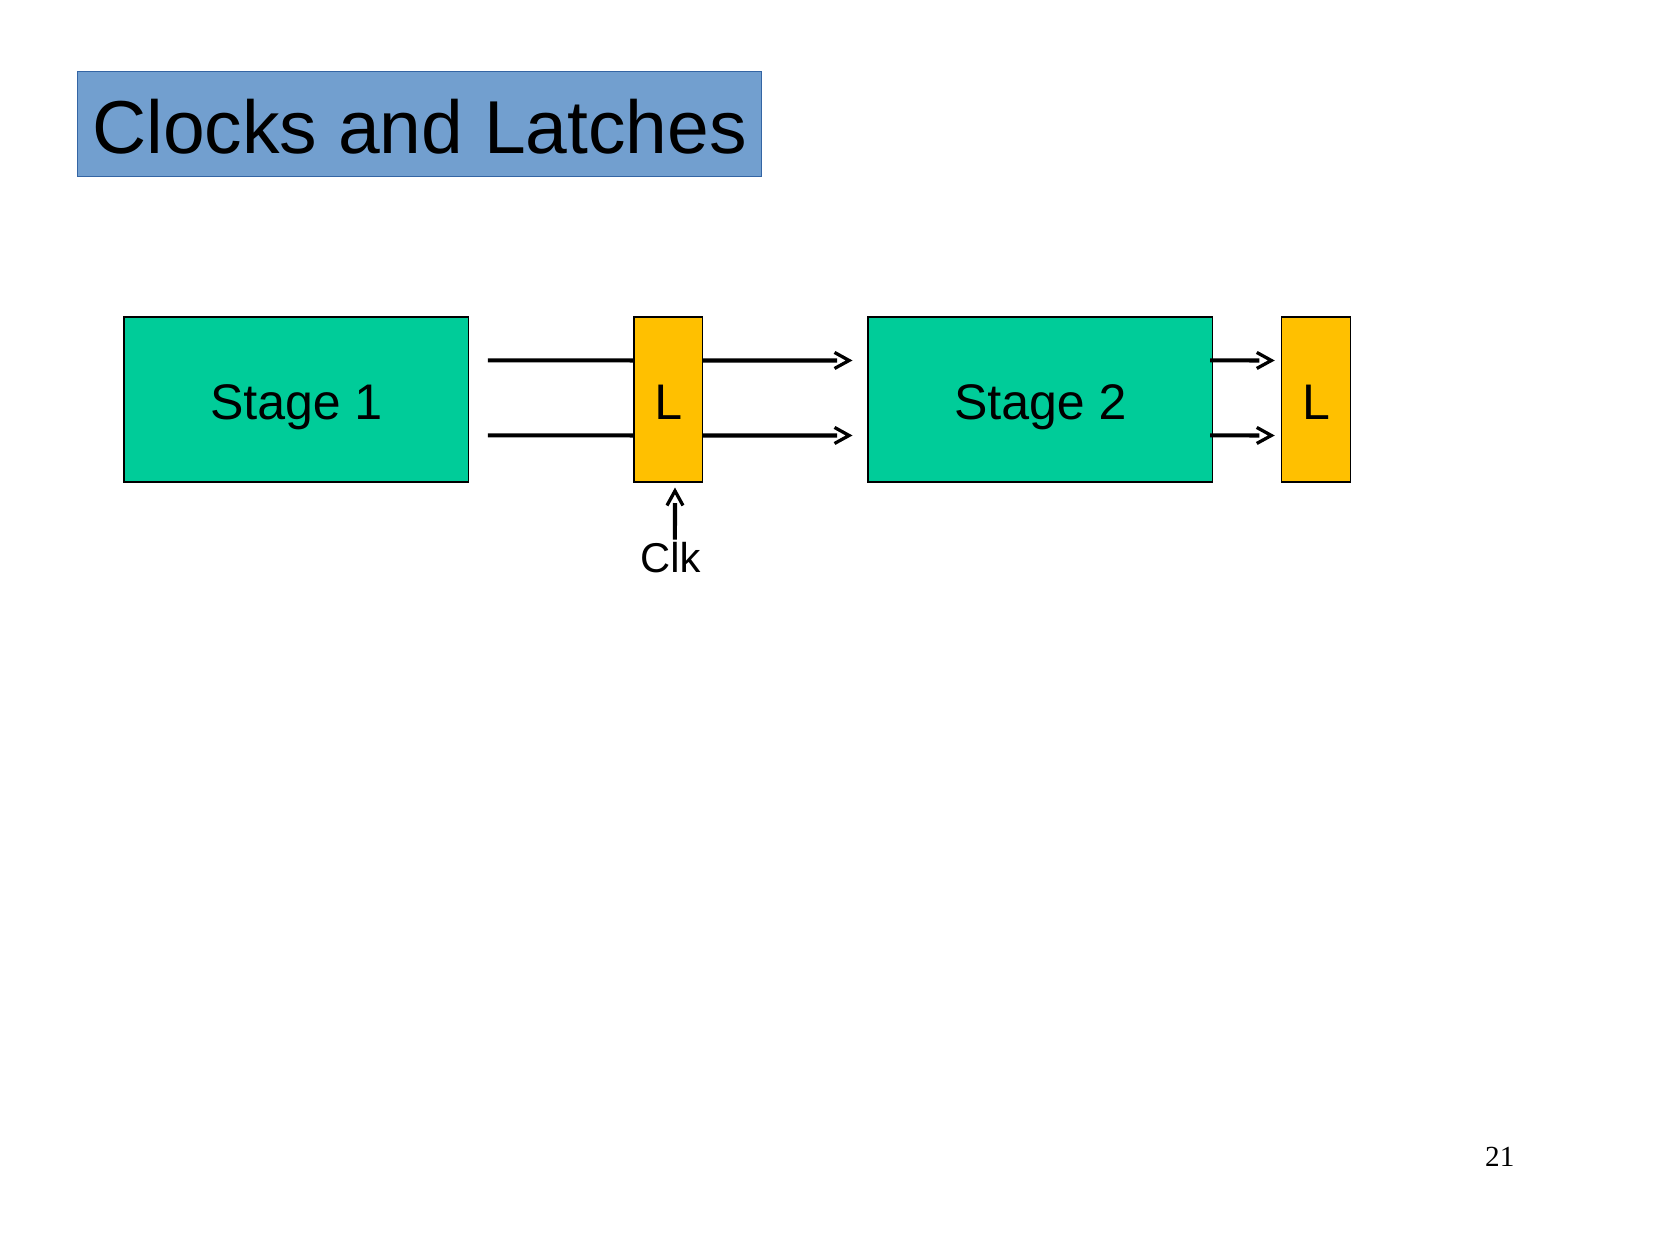

Clocks and Latches
Stage 1
L
Stage 2
L
Clk